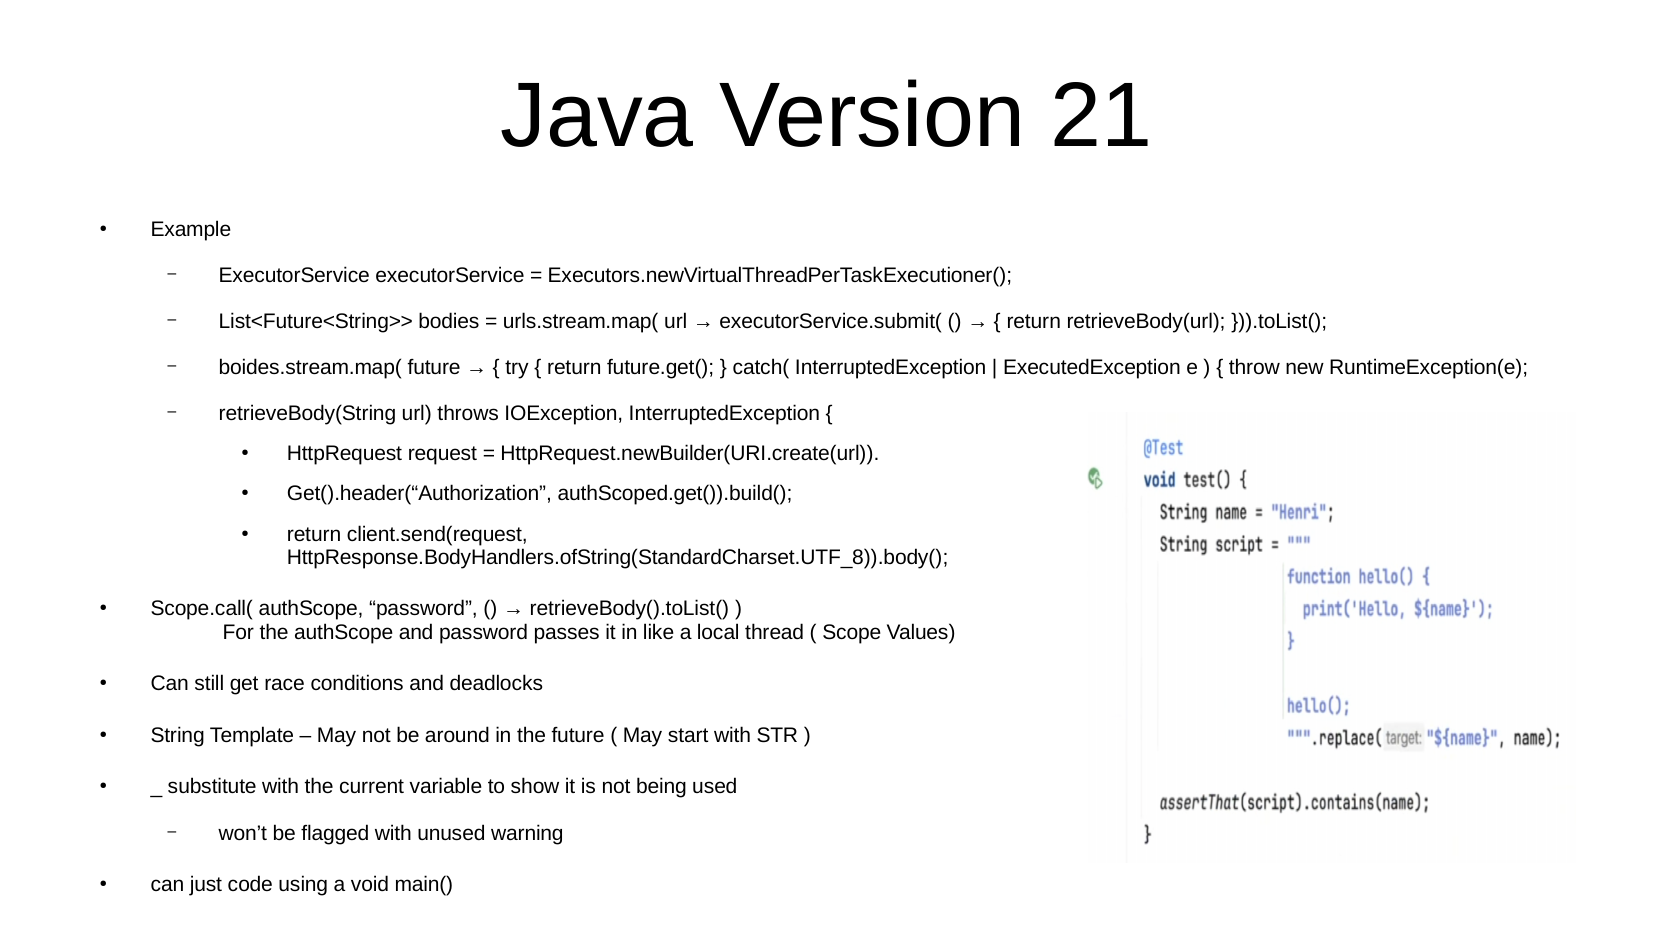

# Java Version 21
Example
ExecutorService executorService = Executors.newVirtualThreadPerTaskExecutioner();
List<Future<String>> bodies = urls.stream.map( url → executorService.submit( () → { return retrieveBody(url); })).toList();
boides.stream.map( future → { try { return future.get(); } catch( InterruptedException | ExecutedException e ) { throw new RuntimeException(e);
retrieveBody(String url) throws IOException, InterruptedException {
HttpRequest request = HttpRequest.newBuilder(URI.create(url)).
Get().header(“Authorization”, authScoped.get()).build();
return client.send(request,
HttpResponse.BodyHandlers.ofString(StandardCharset.UTF_8)).body();
Scope.call( authScope, “password”, () → retrieveBody().toList() )
	For the authScope and password passes it in like a local thread ( Scope Values)
Can still get race conditions and deadlocks
String Template – May not be around in the future ( May start with STR )
_ substitute with the current variable to show it is not being used
won’t be flagged with unused warning
can just code using a void main()